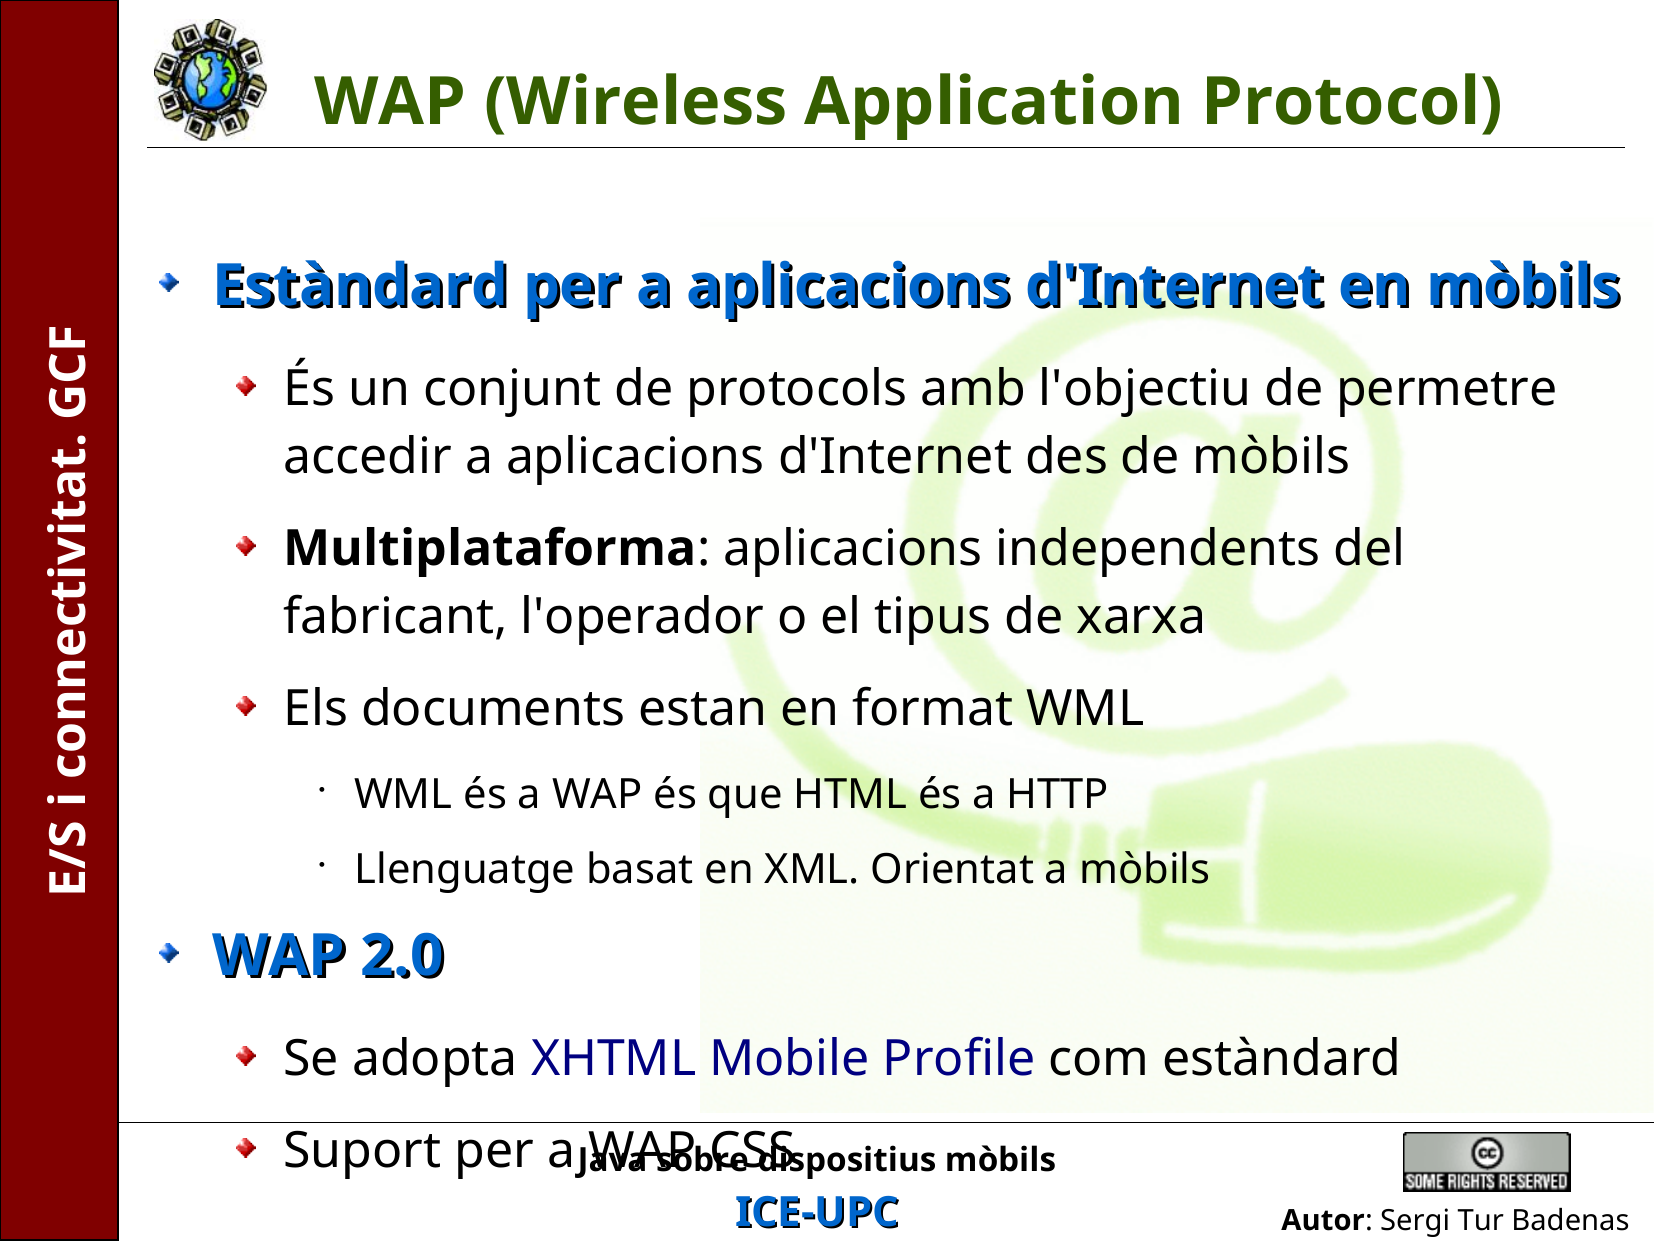

# WAP (Wireless Application Protocol)
Estàndard per a aplicacions d'Internet en mòbils
És un conjunt de protocols amb l'objectiu de permetre accedir a aplicacions d'Internet des de mòbils
Multiplataforma: aplicacions independents del fabricant, l'operador o el tipus de xarxa
Els documents estan en format WML
WML és a WAP és que HTML és a HTTP
Llenguatge basat en XML. Orientat a mòbils
WAP 2.0
Se adopta XHTML Mobile Profile com estàndard
Suport per a WAP CSS